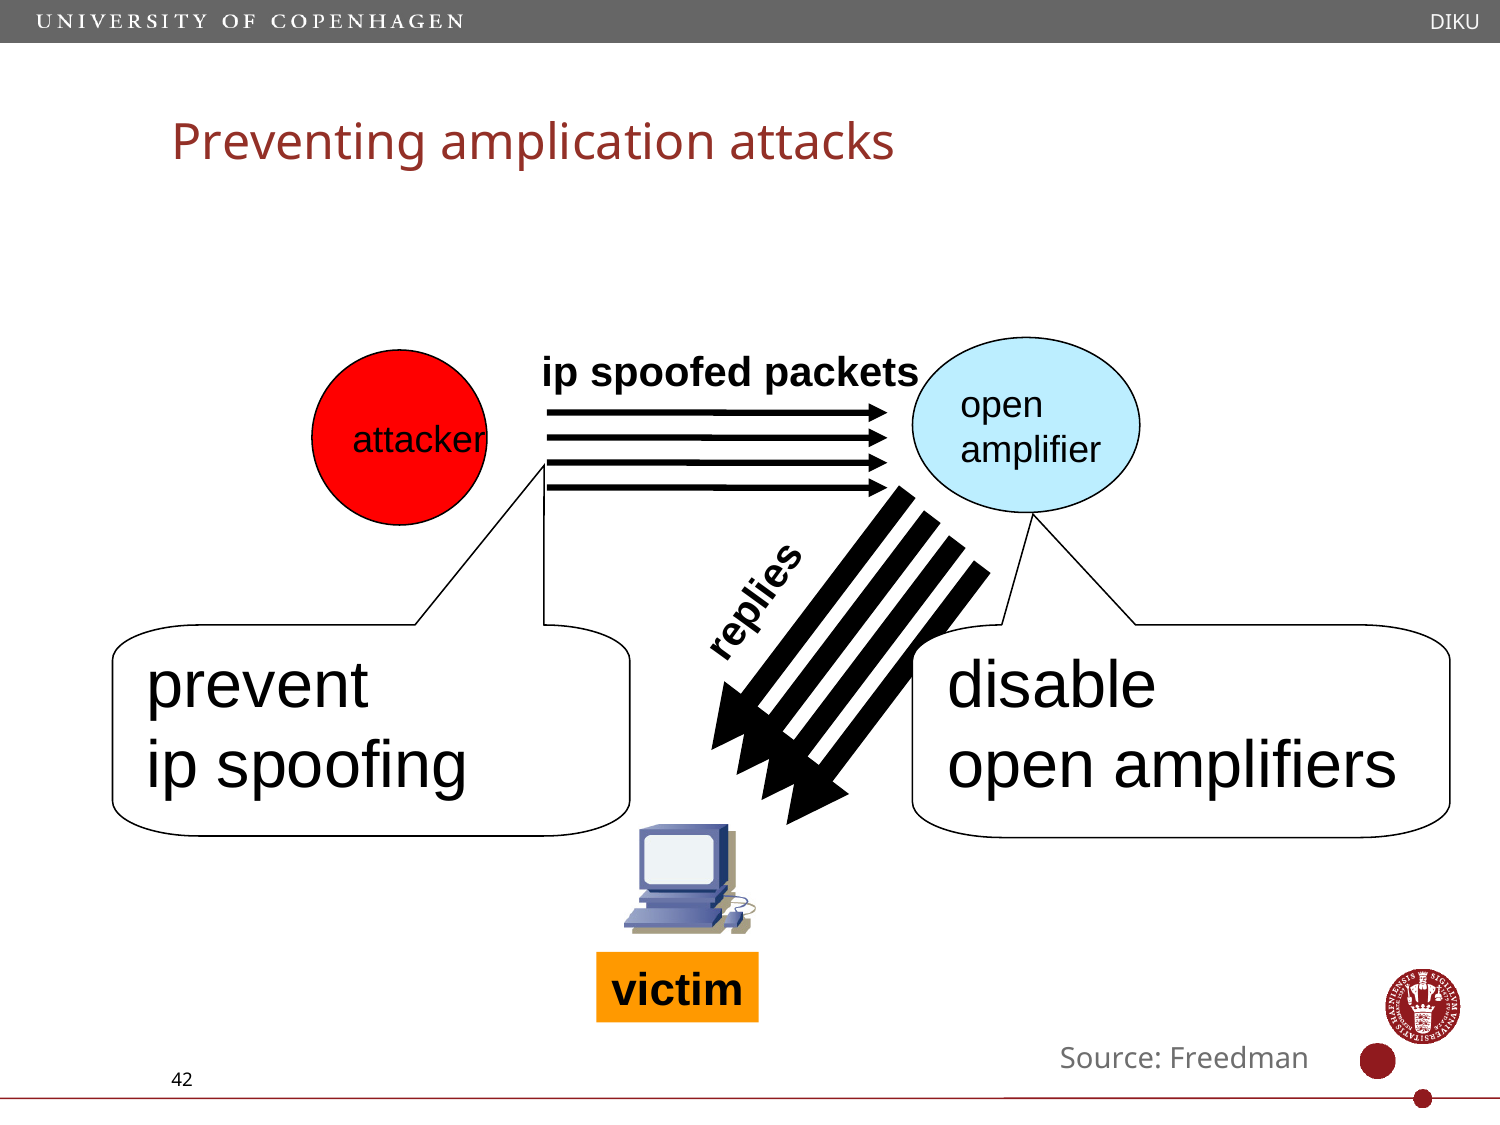

DIKU
Preventing amplication attacks
ip spoofed packets
open
amplifier
attacker
replies
prevent
ip spoofing
disable
open amplifiers
victim
Source: Freedman